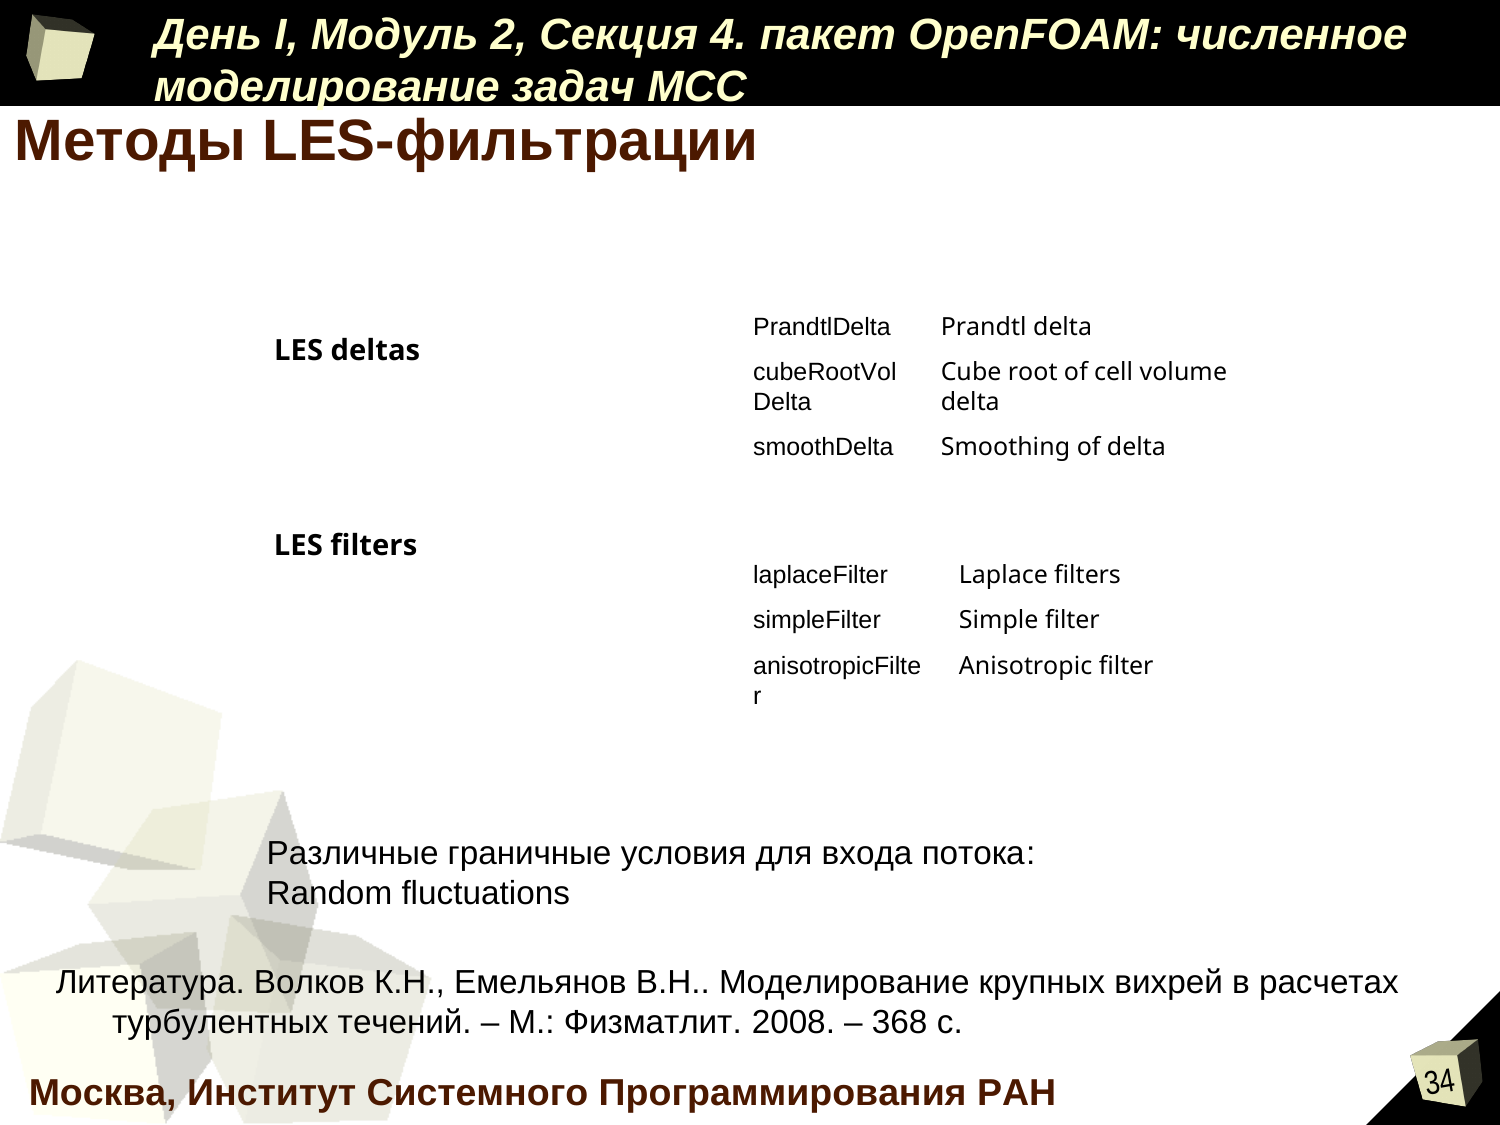

Методы LES-фильтрации
| PrandtlDelta | Prandtl delta |
| --- | --- |
| cubeRootVolDelta | Cube root of cell volume delta |
| smoothDelta | Smoothing of delta |
LES deltas
LES filters
| laplaceFilter | Laplace filters |
| --- | --- |
| simpleFilter | Simple filter |
| anisotropicFilter | Anisotropic filter |
| | |
Различные граничные условия для входа потока:
Random fluctuations
Литература. Волков К.Н., Емельянов В.Н.. Моделирование крупных вихрей в расчетах турбулентных течений. – М.: Физматлит. 2008. – 368 с.